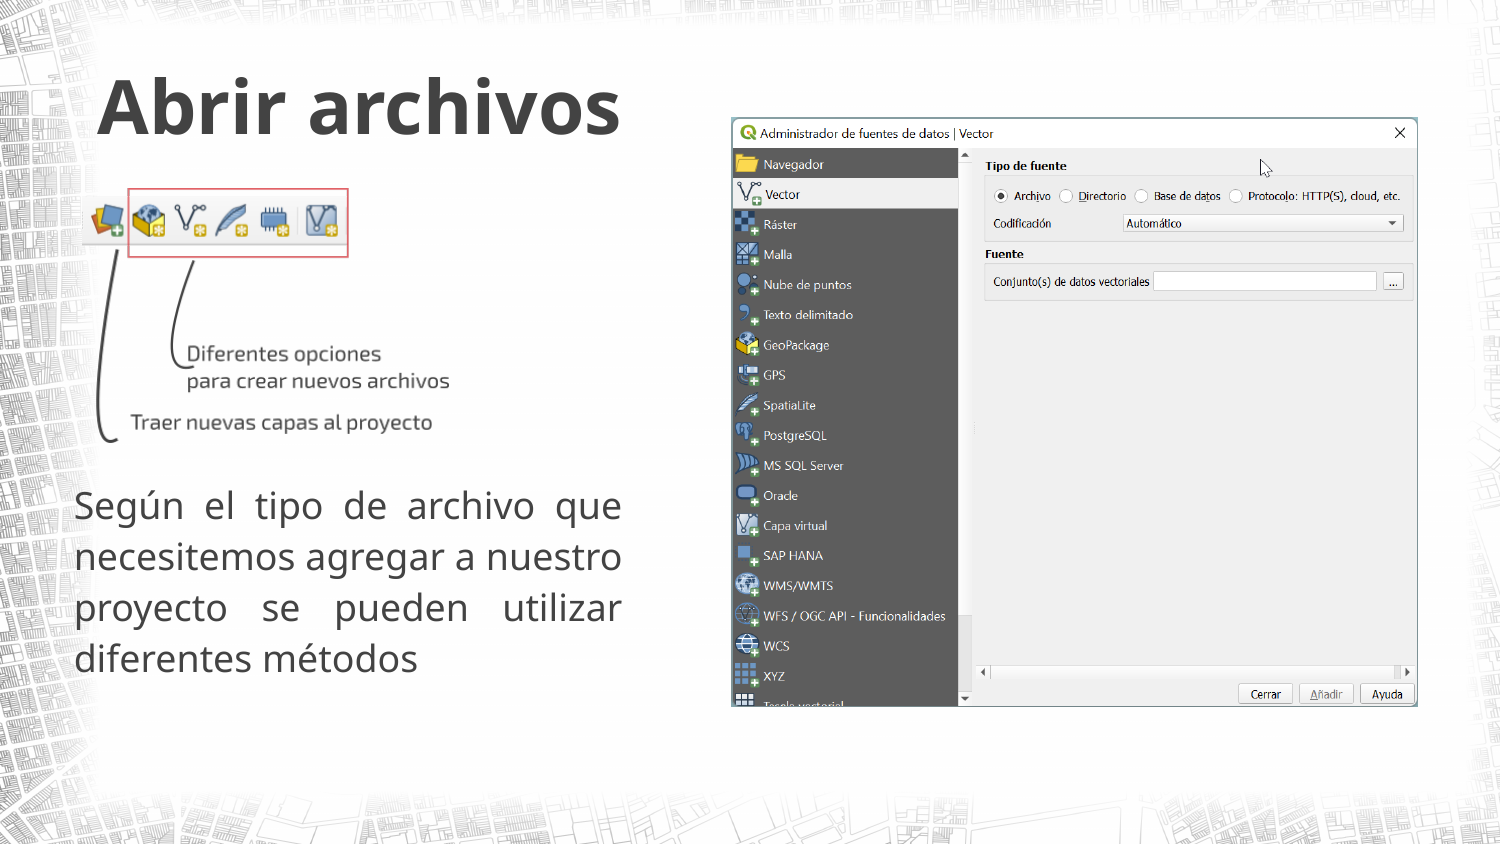

Abrir archivos
Según el tipo de archivo que necesitemos agregar a nuestro proyecto se pueden utilizar diferentes métodos